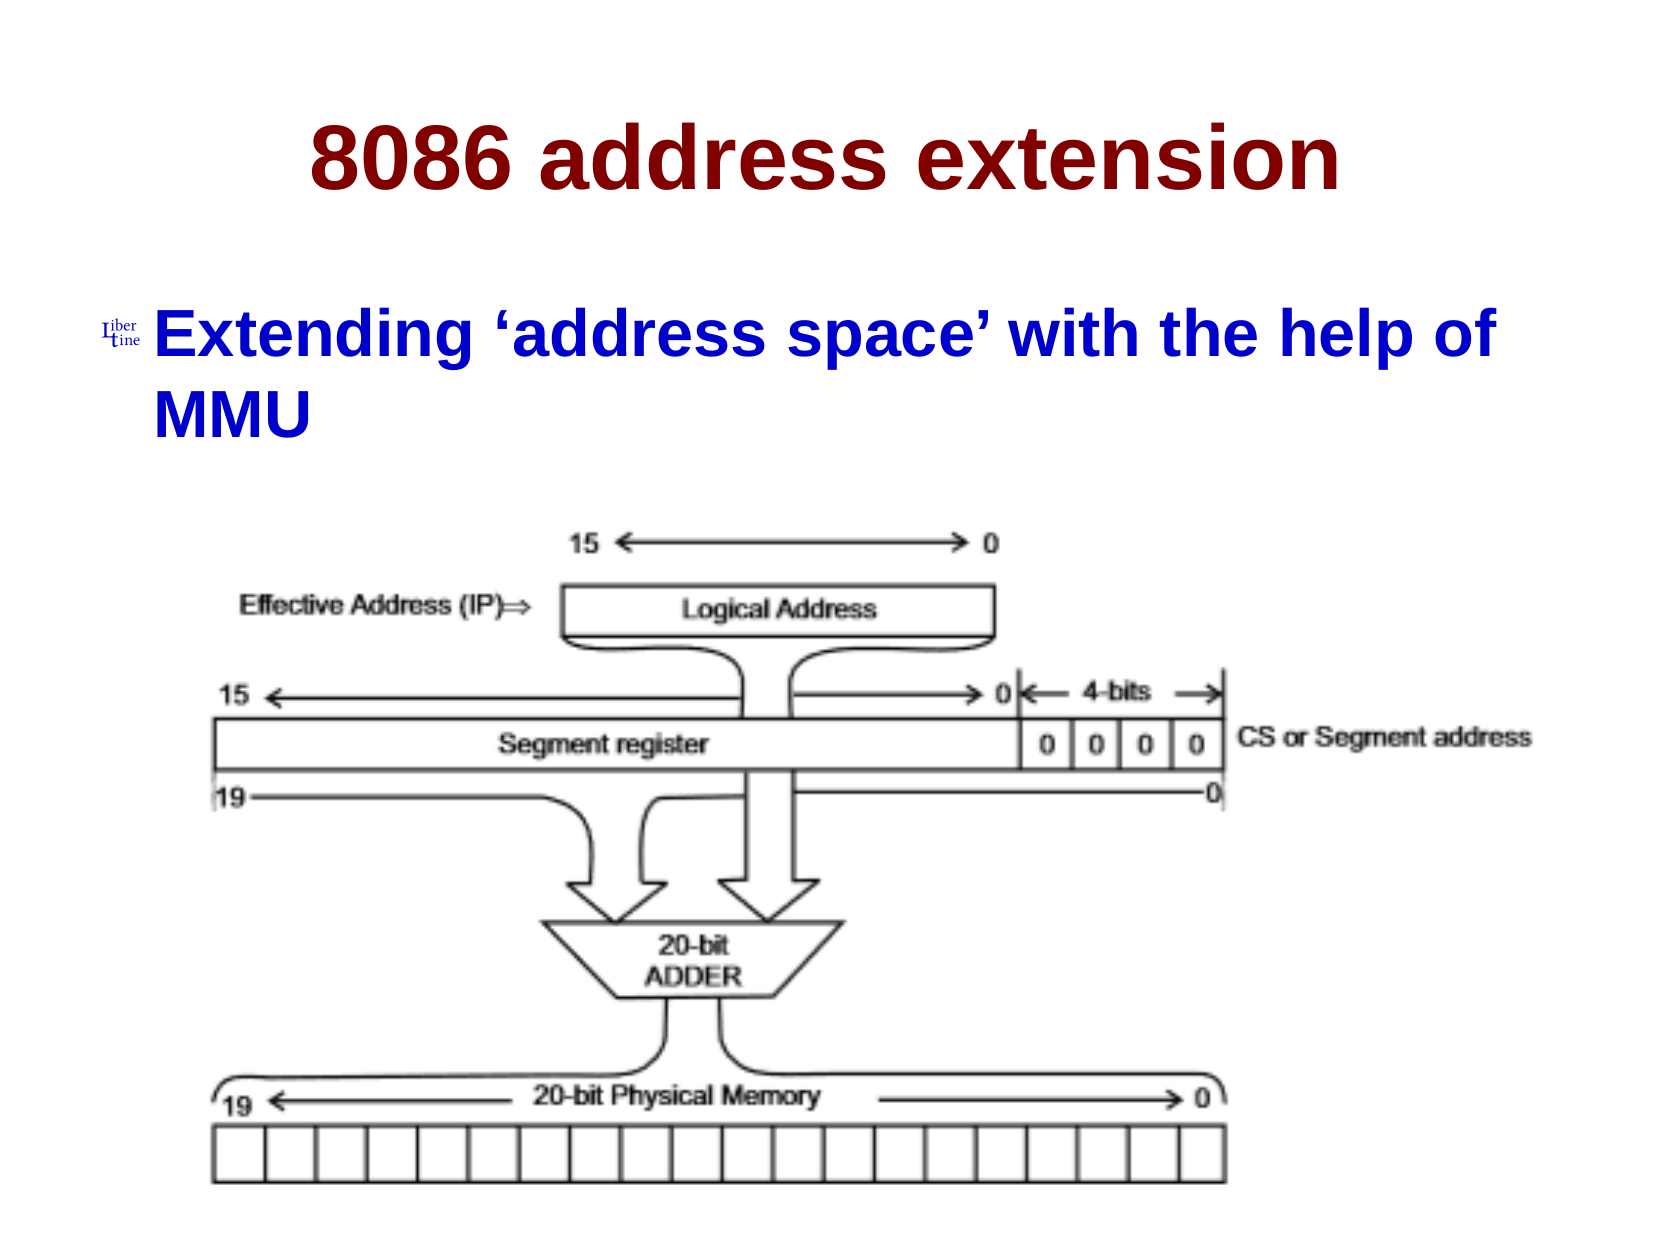

# 8086 address extension
Extending ‘address space’ with the help of MMU